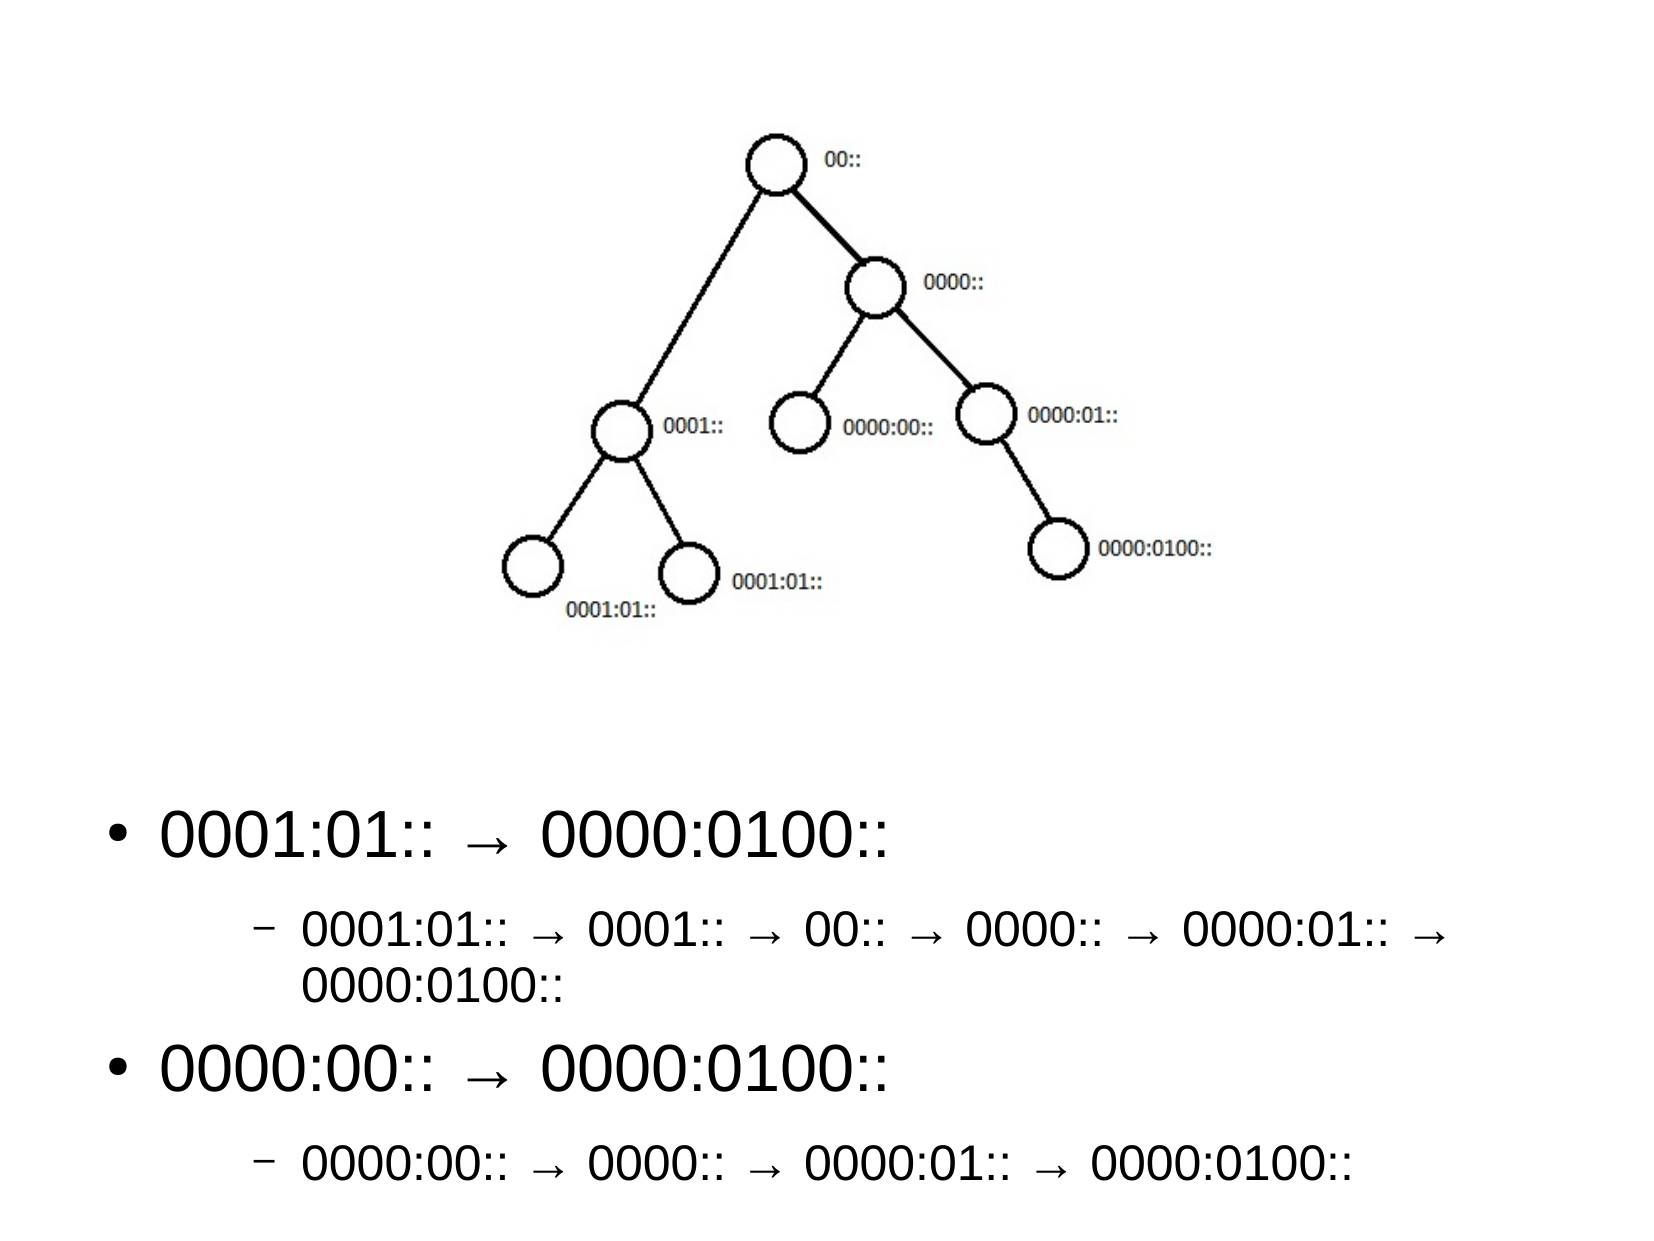

# 0001:01:: → 0000:0100::
0001:01:: → 0001:: → 00:: → 0000:: → 0000:01:: → 0000:0100::
0000:00:: → 0000:0100::
0000:00:: → 0000:: → 0000:01:: → 0000:0100::